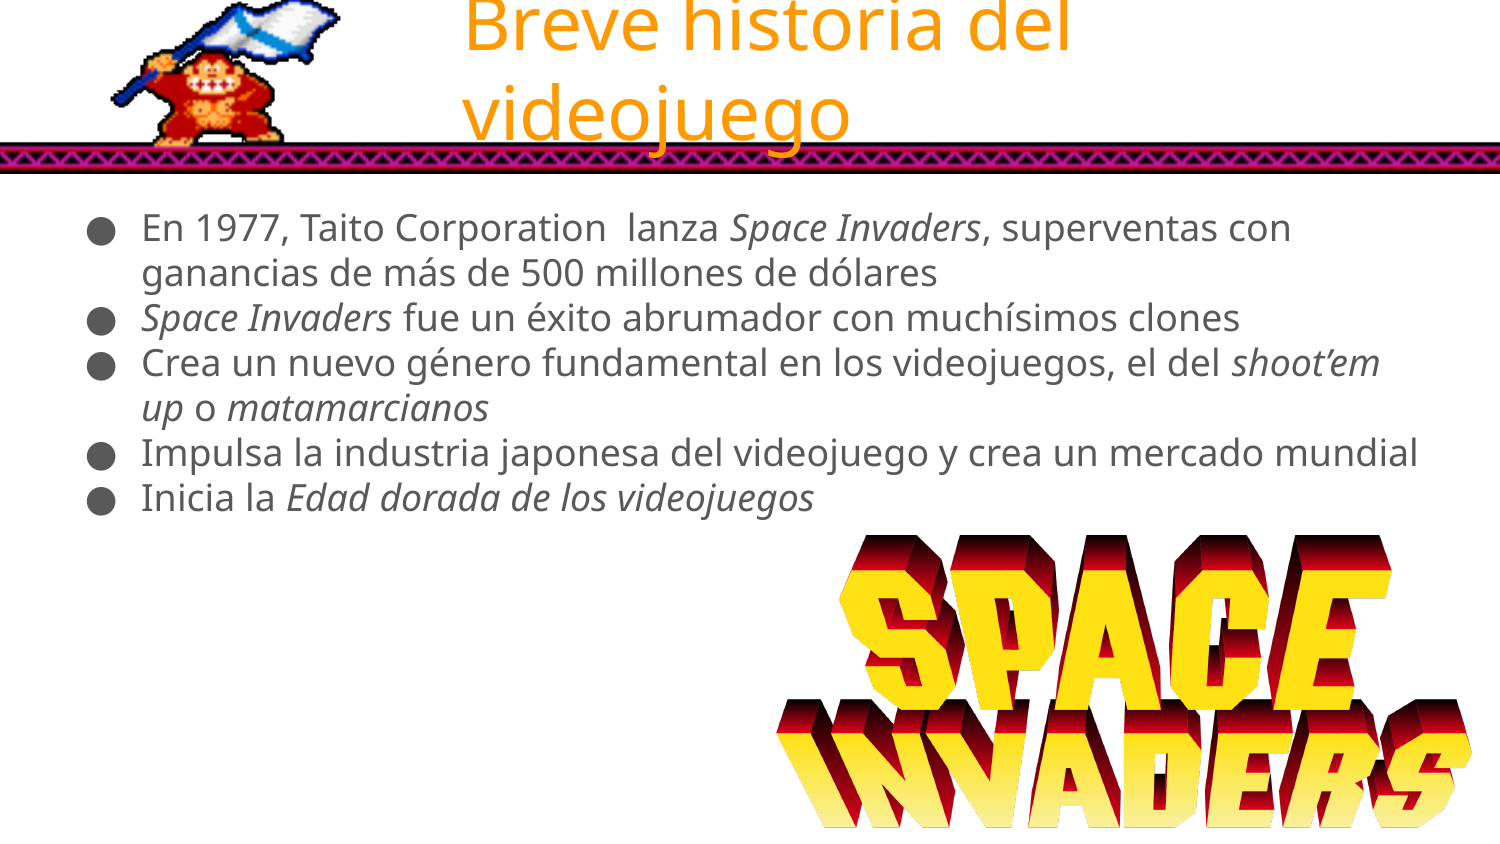

# Breve historia del videojuego
En 1977, Taito Corporation lanza Space Invaders, superventas con ganancias de más de 500 millones de dólares
Space Invaders fue un éxito abrumador con muchísimos clones
Crea un nuevo género fundamental en los videojuegos, el del shoot’em up o matamarcianos
Impulsa la industria japonesa del videojuego y crea un mercado mundial
Inicia la Edad dorada de los videojuegos